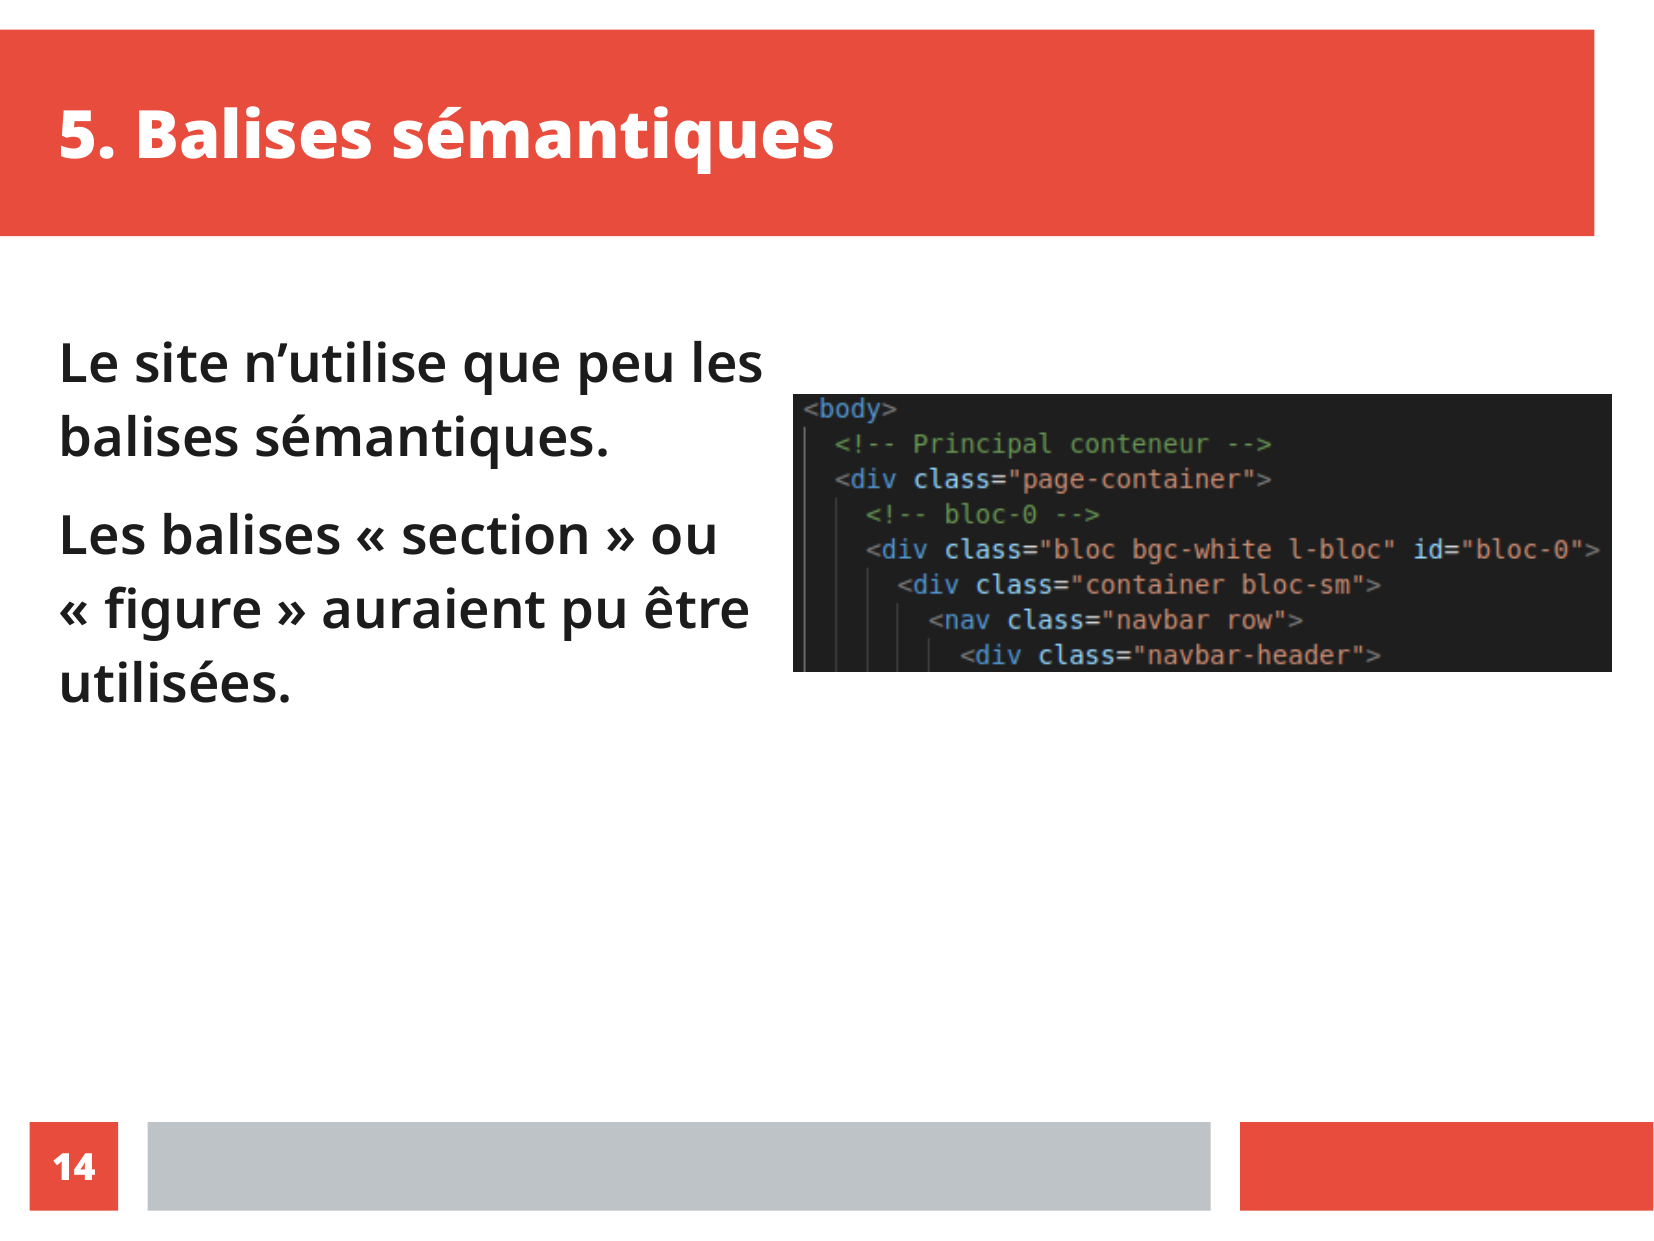

# 5. Balises sémantiques
Le site n’utilise que peu les balises sémantiques.
Les balises « section » ou « figure » auraient pu être utilisées.
14